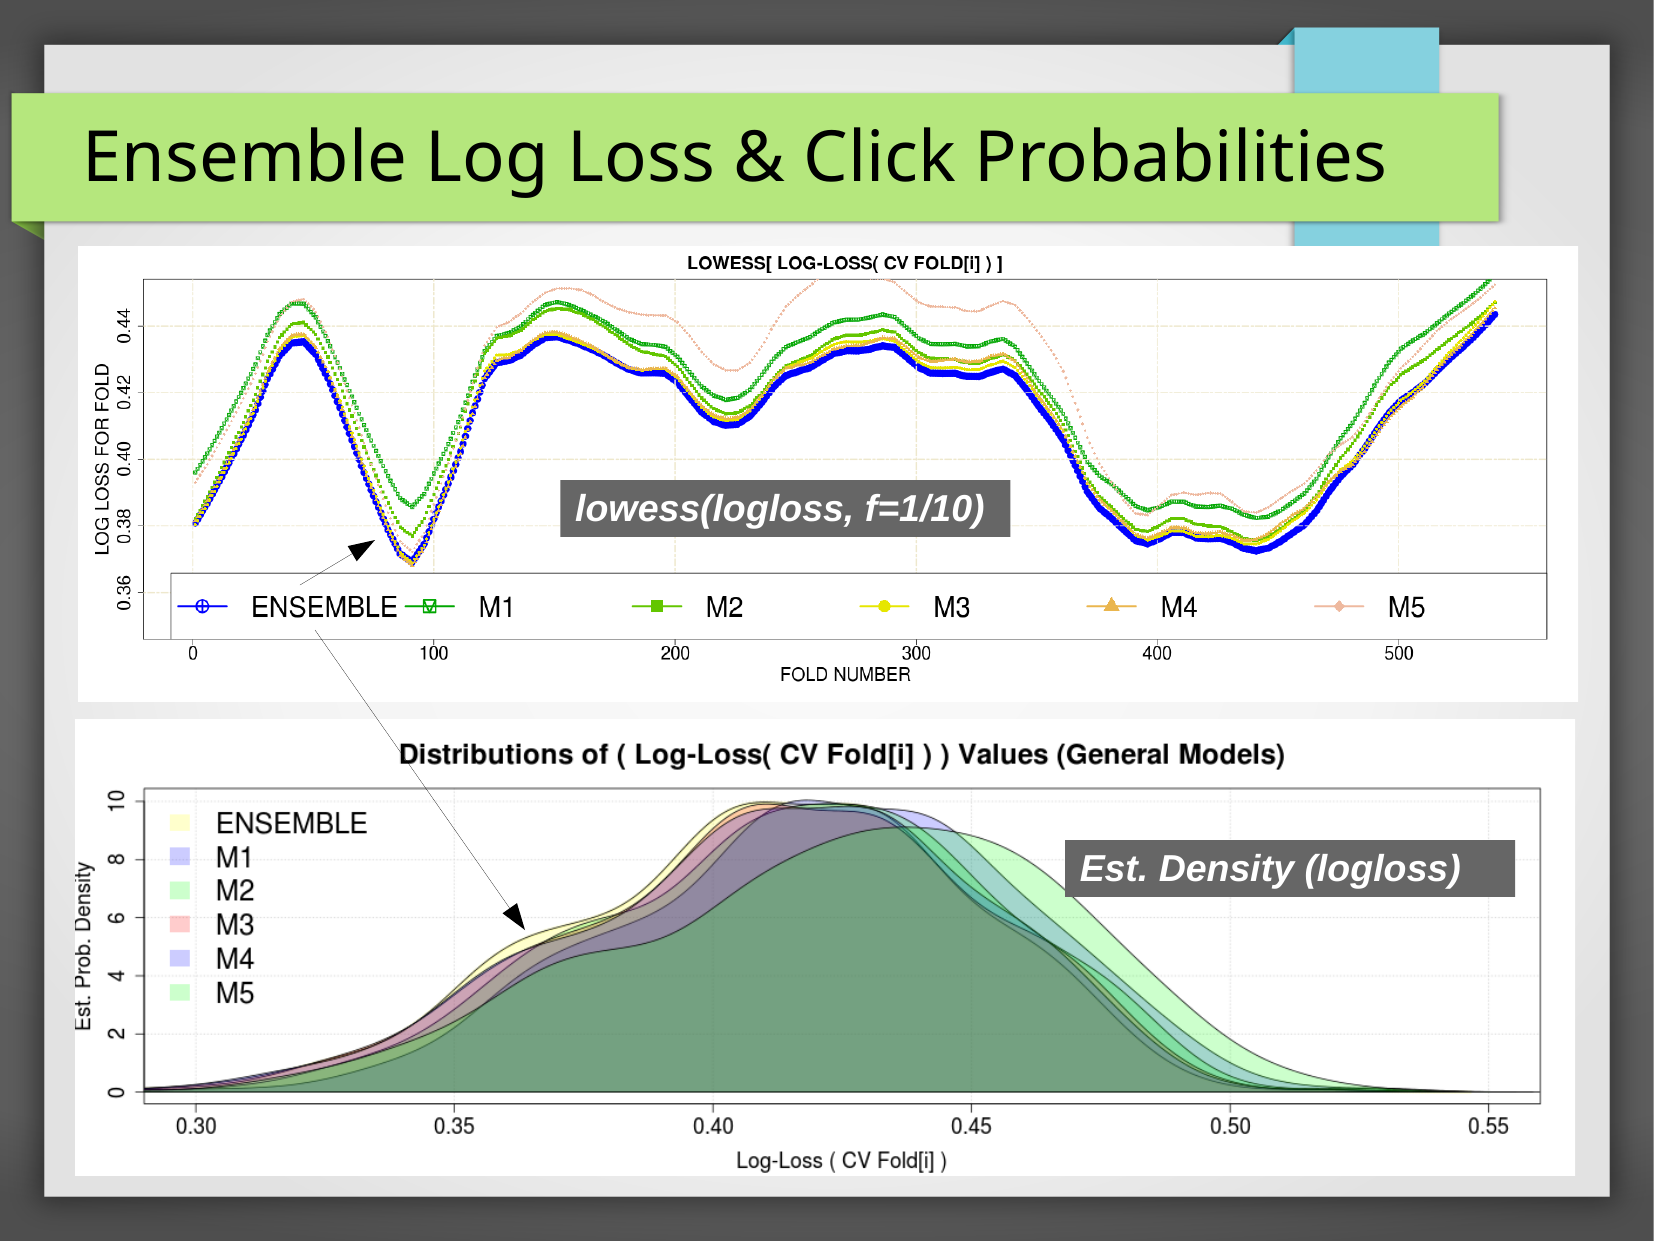

# Ensemble Log Loss & Click Probabilities
lowess(logloss, f=1/10)
Est. Density (logloss)